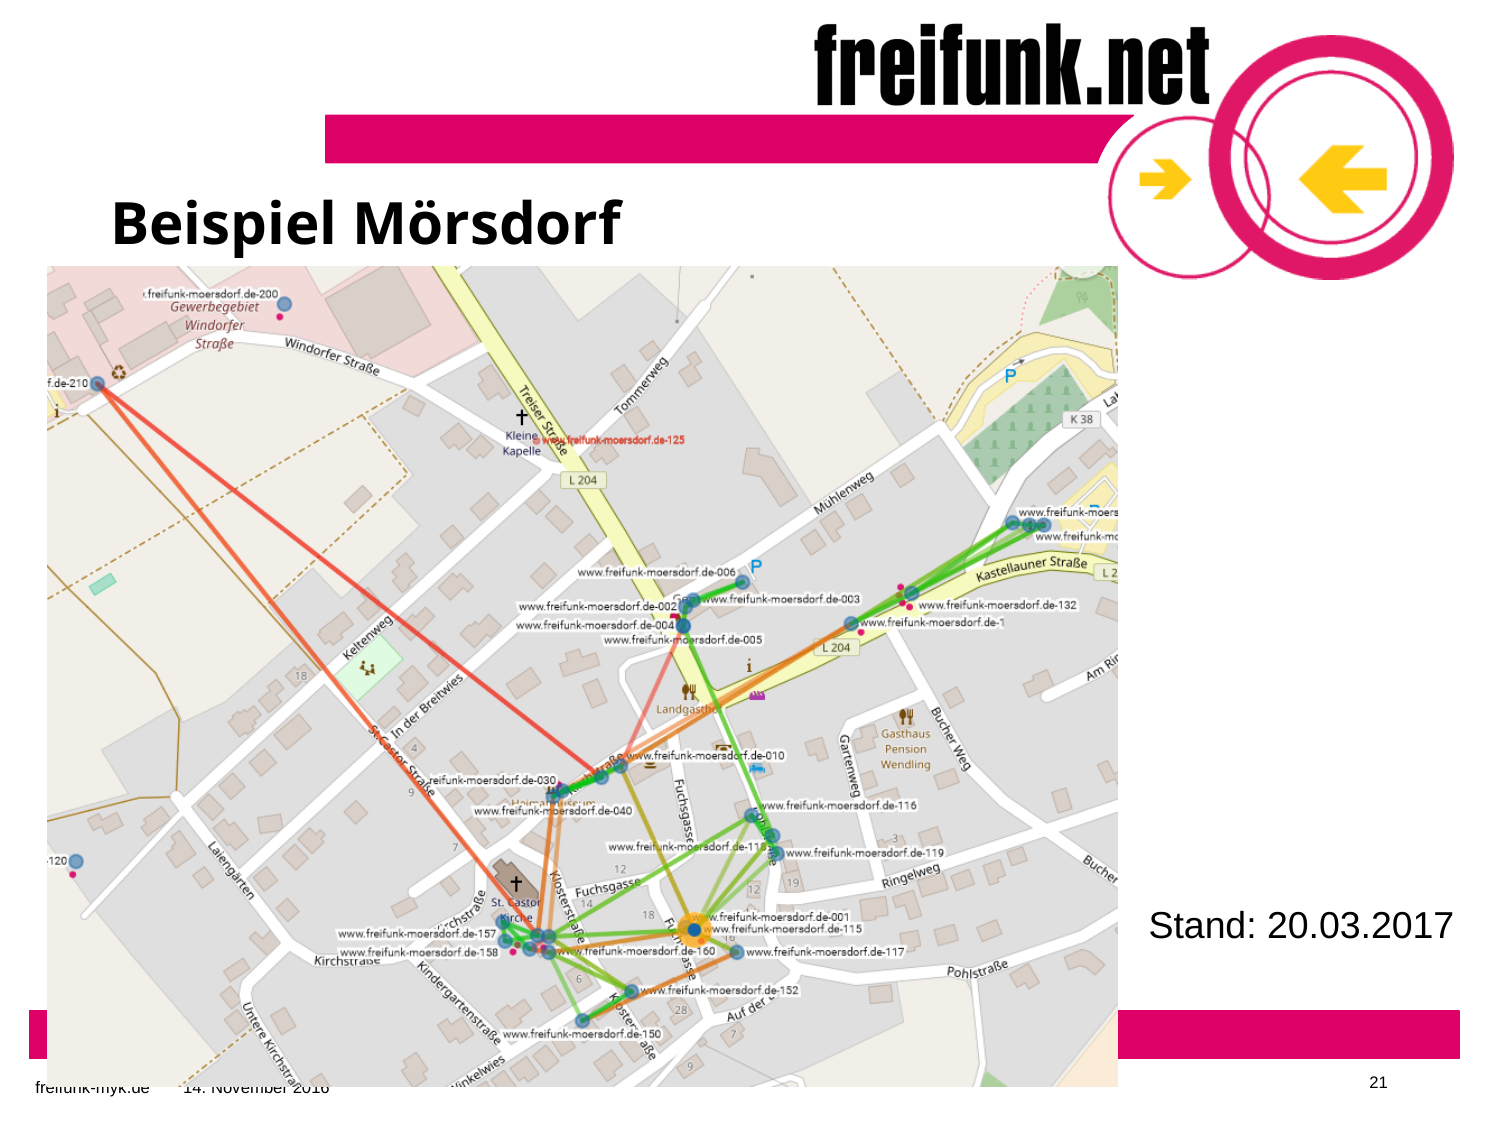

# Beispiel Mörsdorf
Stand: 20.03.2017
21
freifunk-myk.de